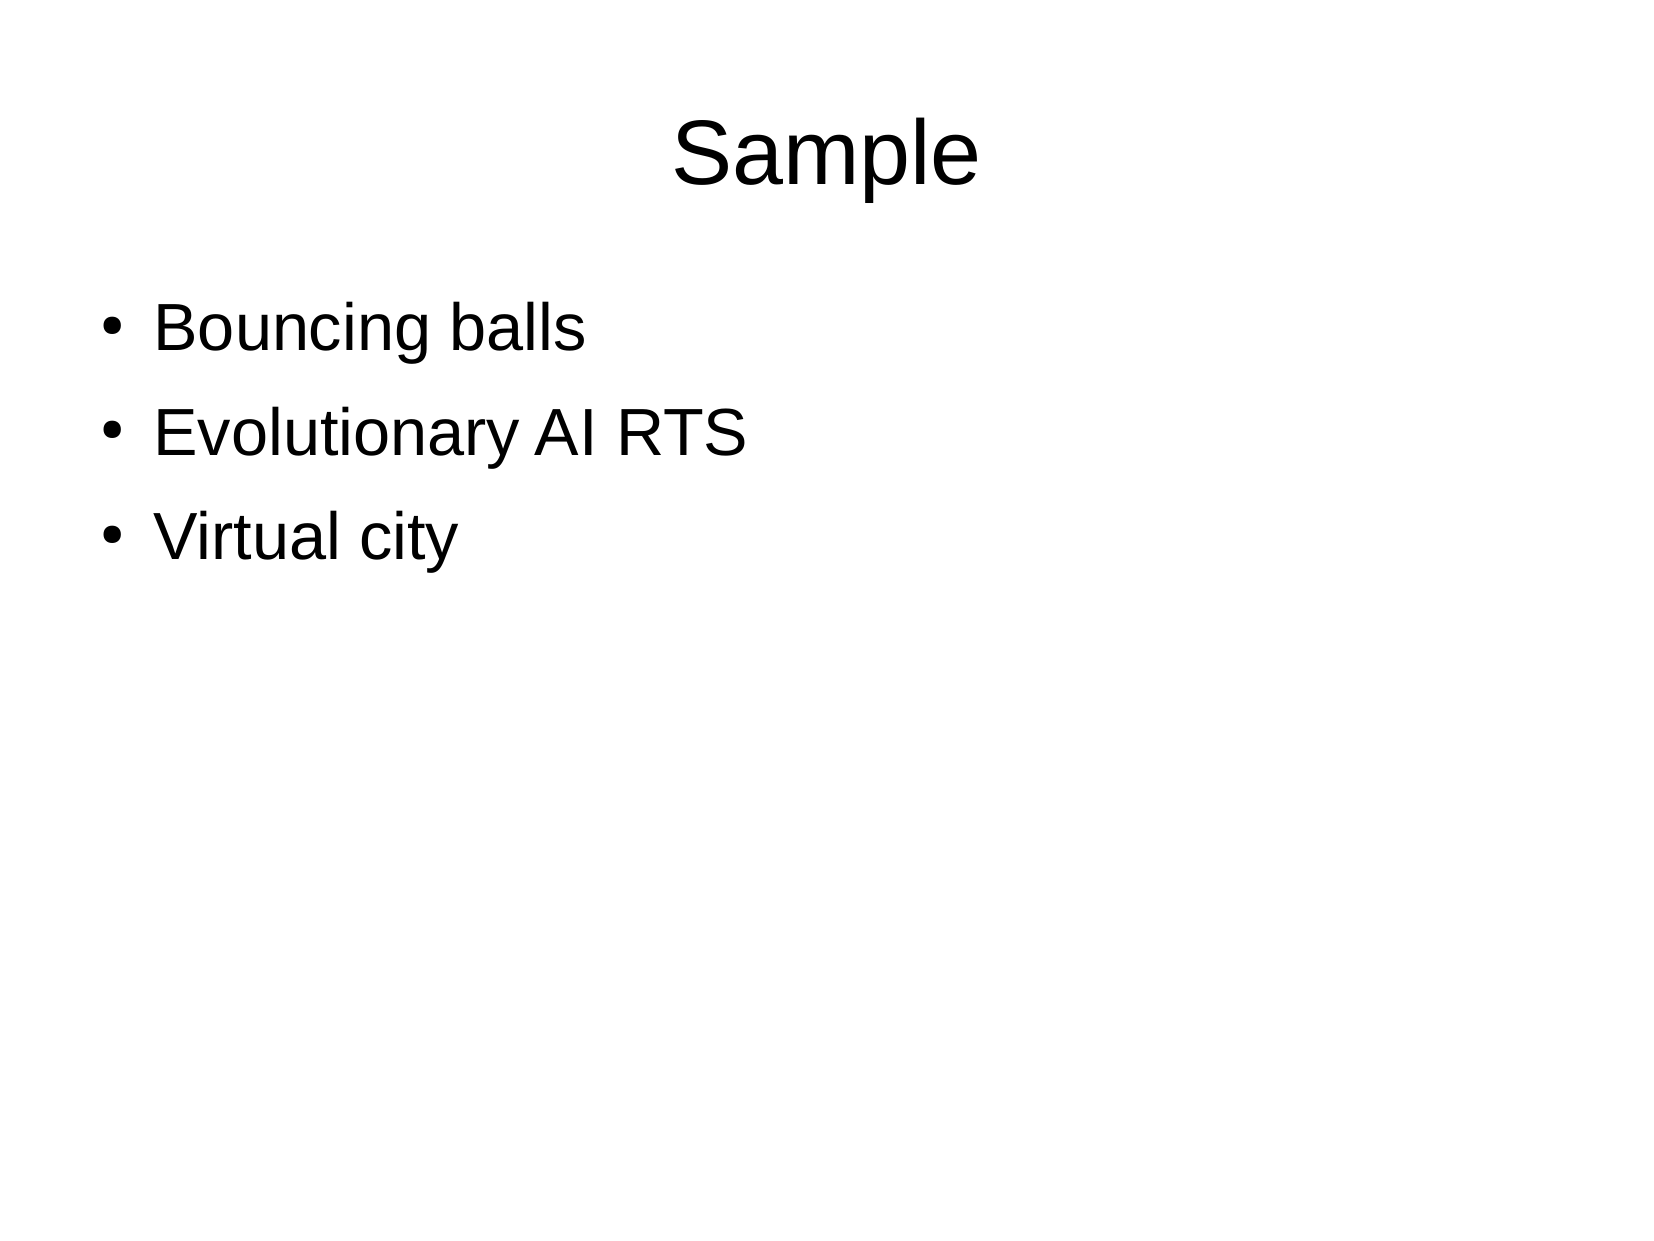

# Sample
Bouncing balls
Evolutionary AI RTS
Virtual city